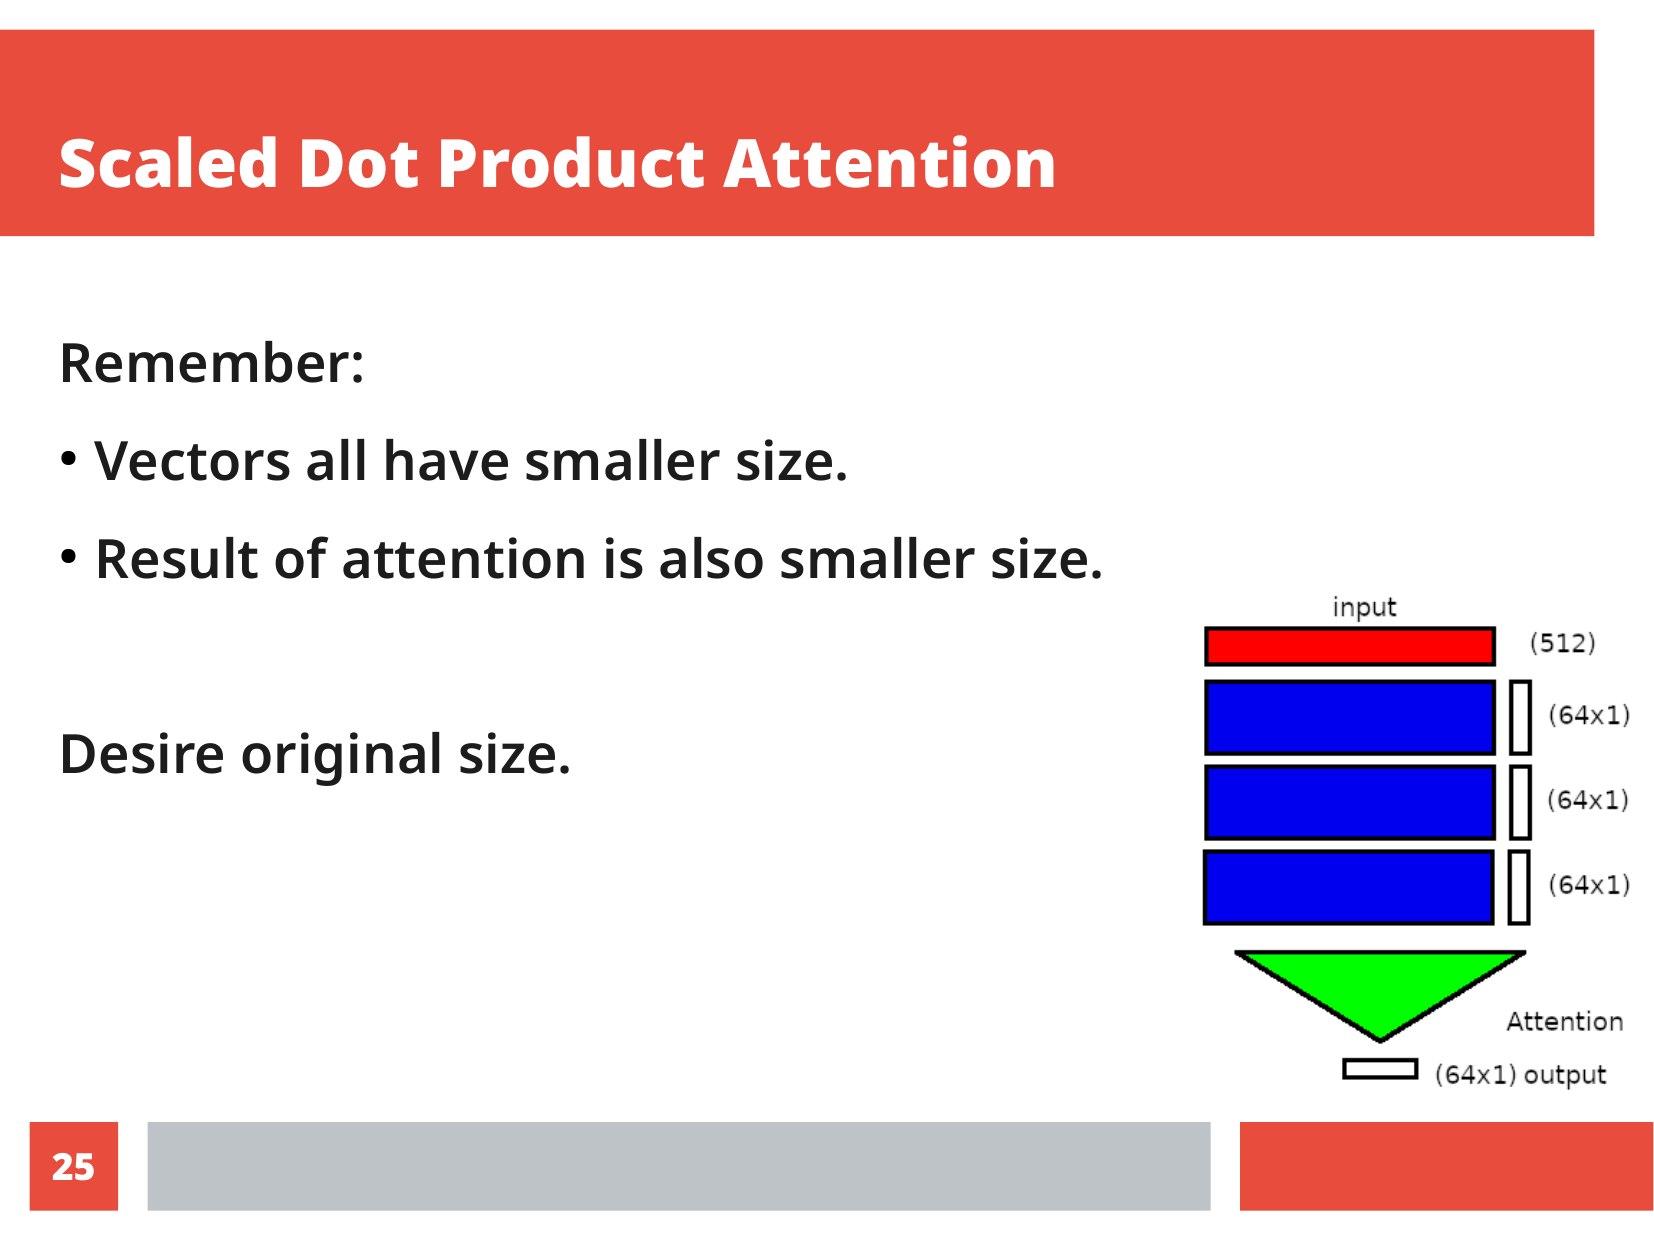

# Scaled Dot Product Attention
Remember:
Vectors all have smaller size.
Result of attention is also smaller size.
Desire original size.
25